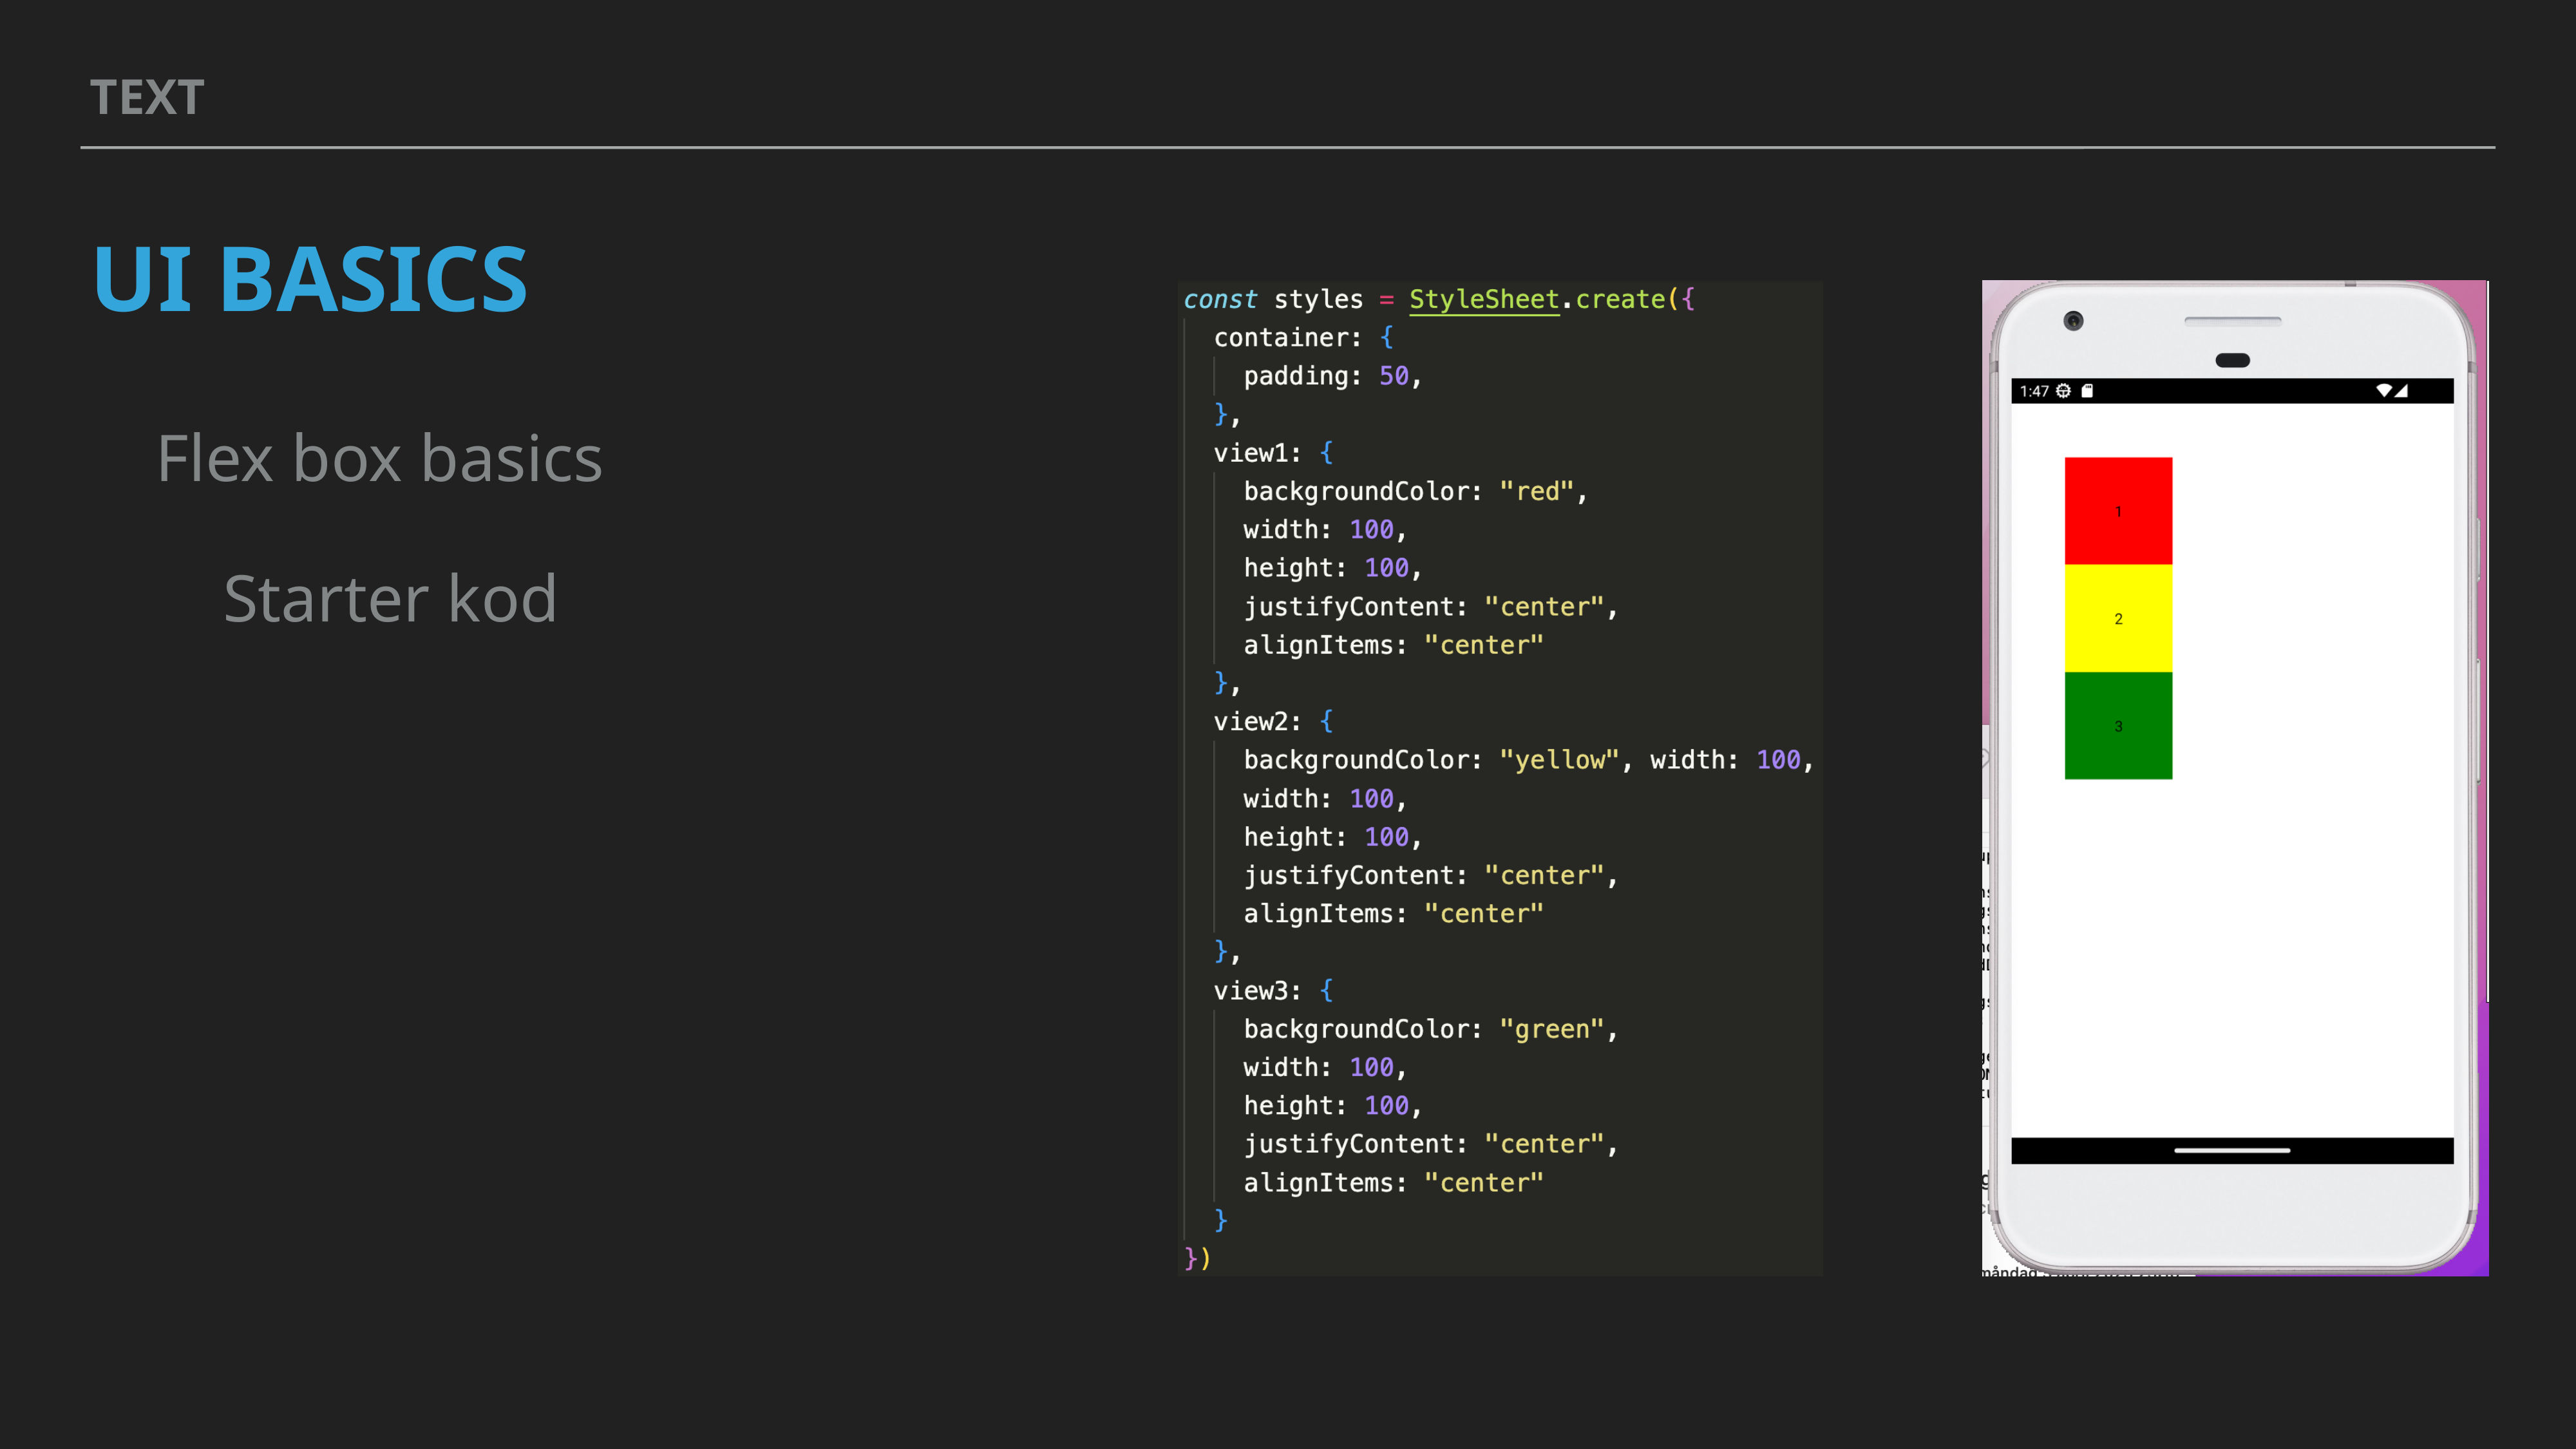

UI Basics
Flex box basics
Starter kod